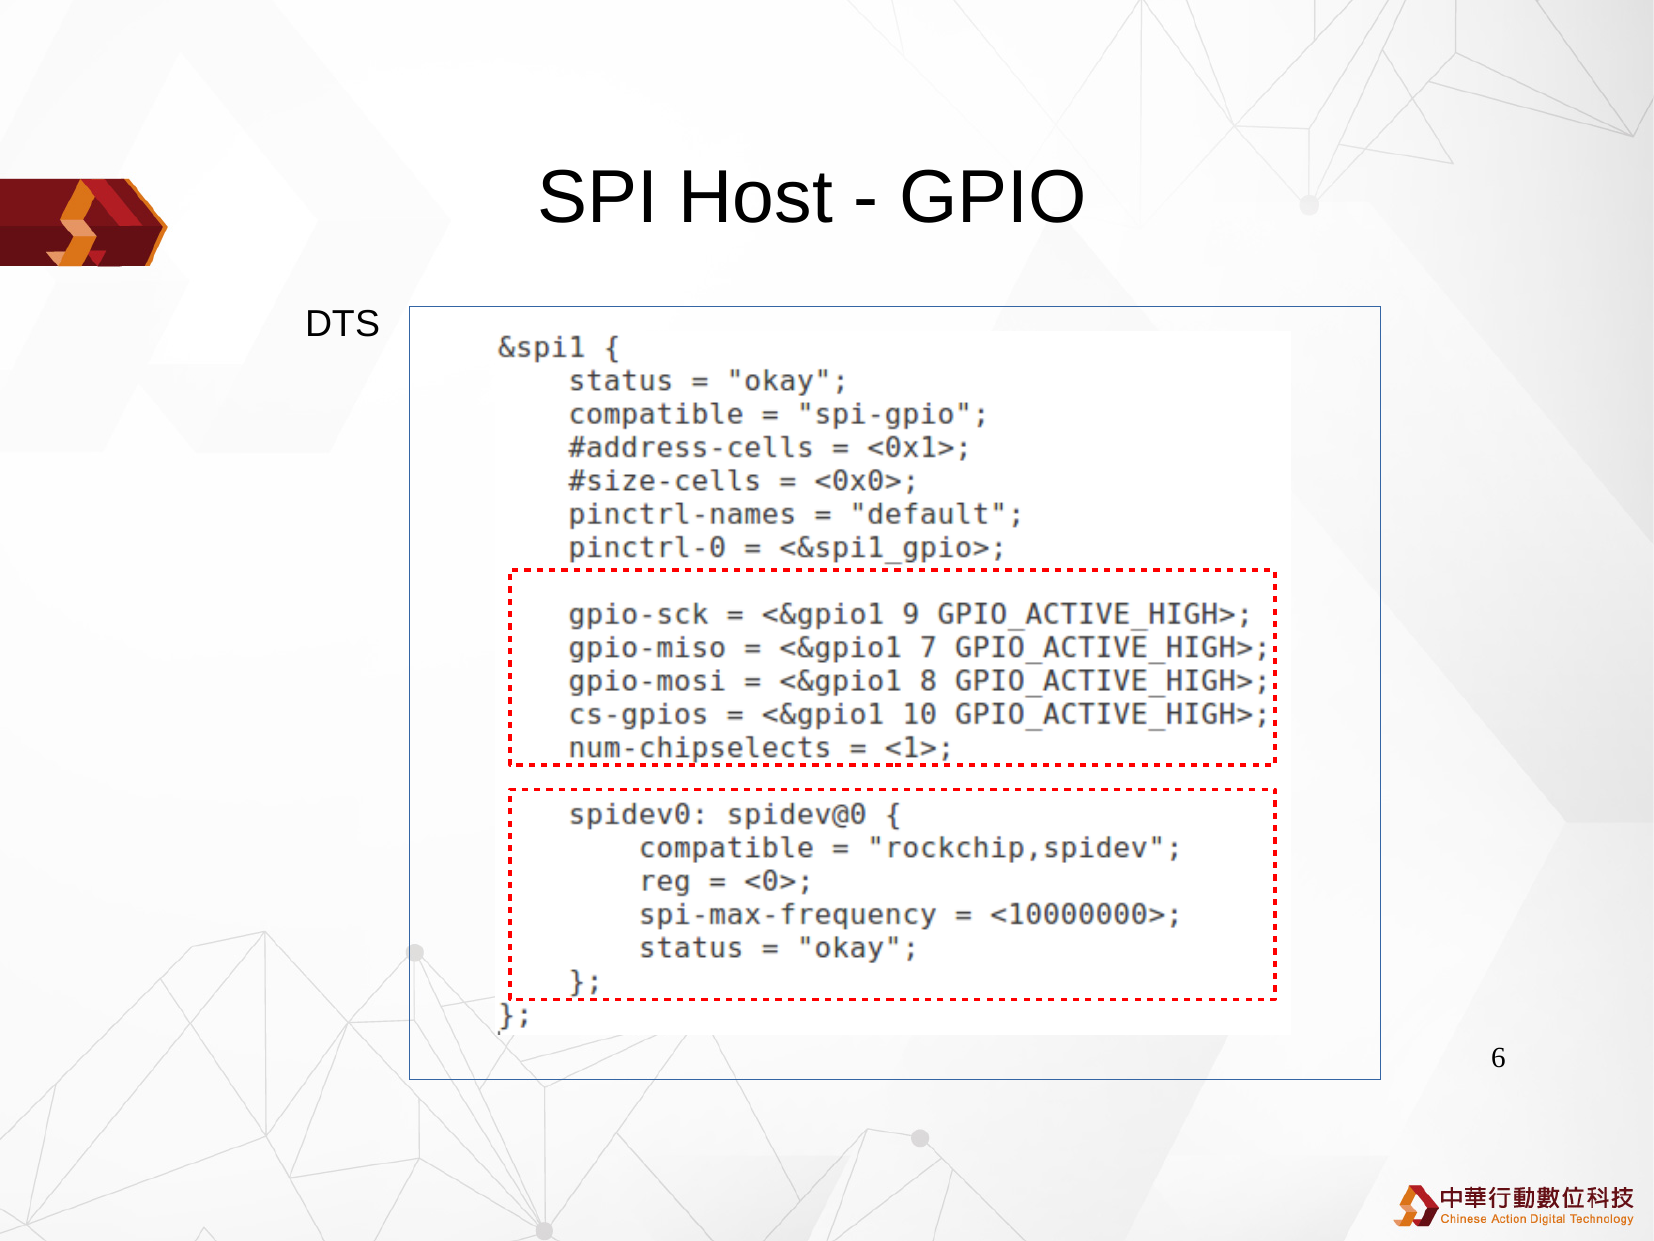

# SPI Host - GPIO
DTS
6